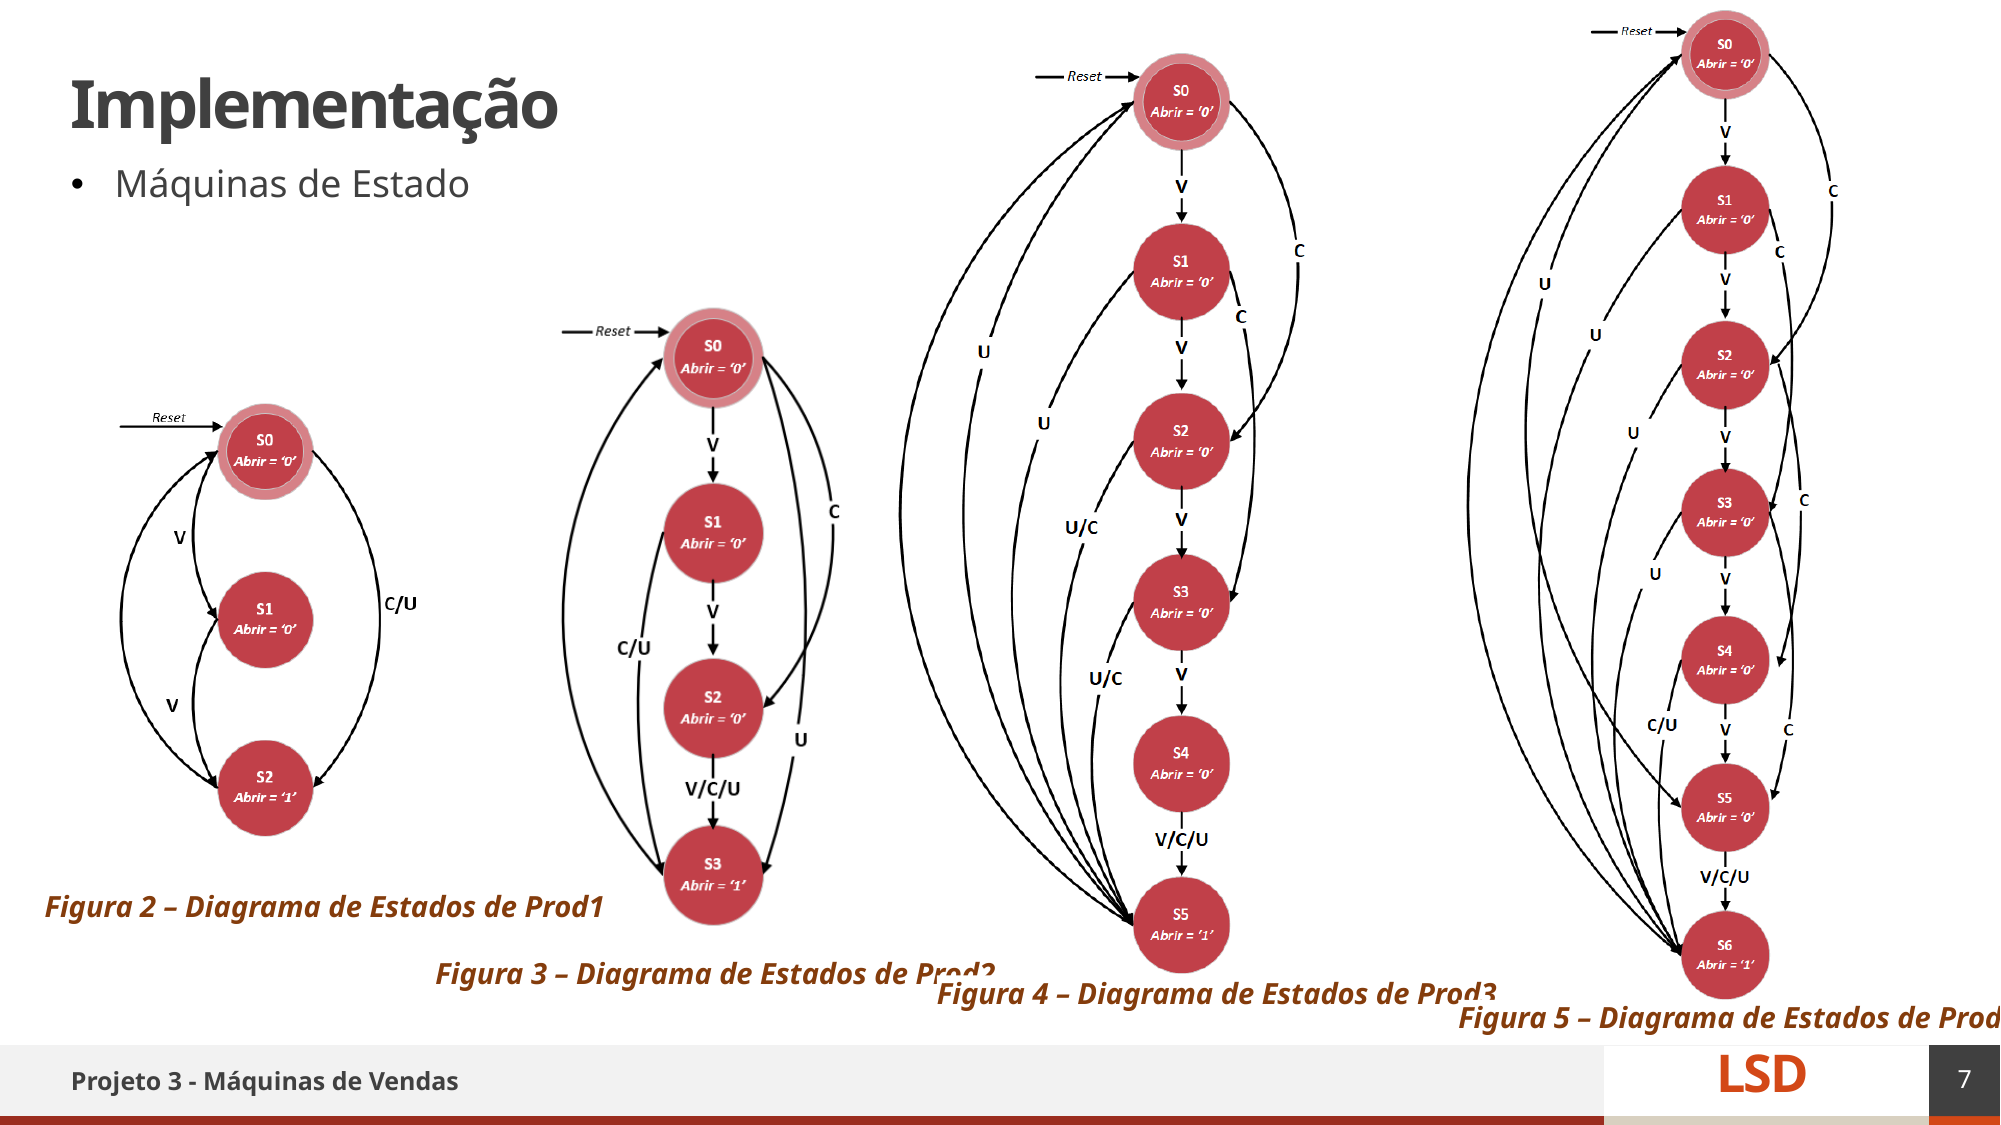

# Implementação
Máquinas de Estado
Figura 2 – Diagrama de Estados de Prod1
Figura 3 – Diagrama de Estados de Prod2
Figura 4 – Diagrama de Estados de Prod3
Figura 5 – Diagrama de Estados de Prod4
Projeto 3 - Máquinas de Vendas